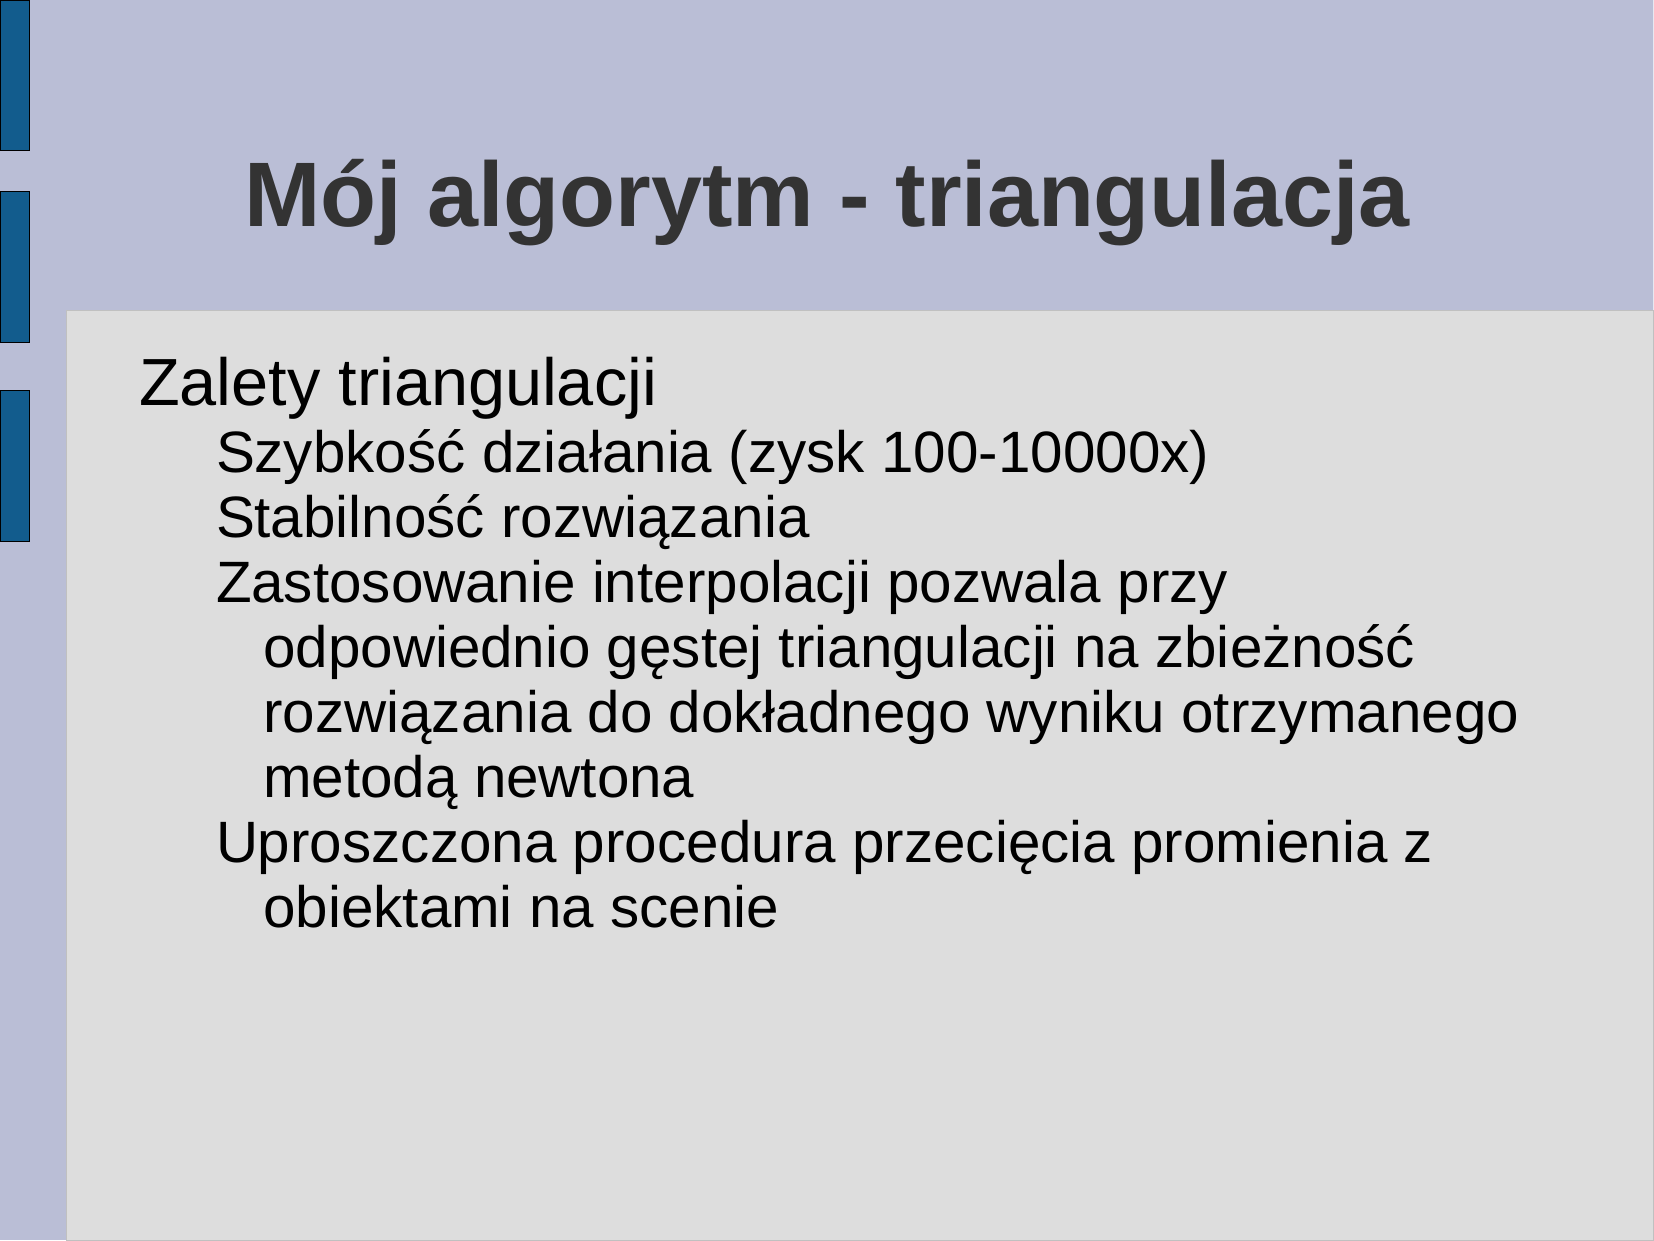

# Mój algorytm - triangulacja
Zalety triangulacji
Szybkość działania (zysk 100-10000x)
Stabilność rozwiązania
Zastosowanie interpolacji pozwala przy odpowiednio gęstej triangulacji na zbieżność rozwiązania do dokładnego wyniku otrzymanego metodą newtona
Uproszczona procedura przecięcia promienia z obiektami na scenie